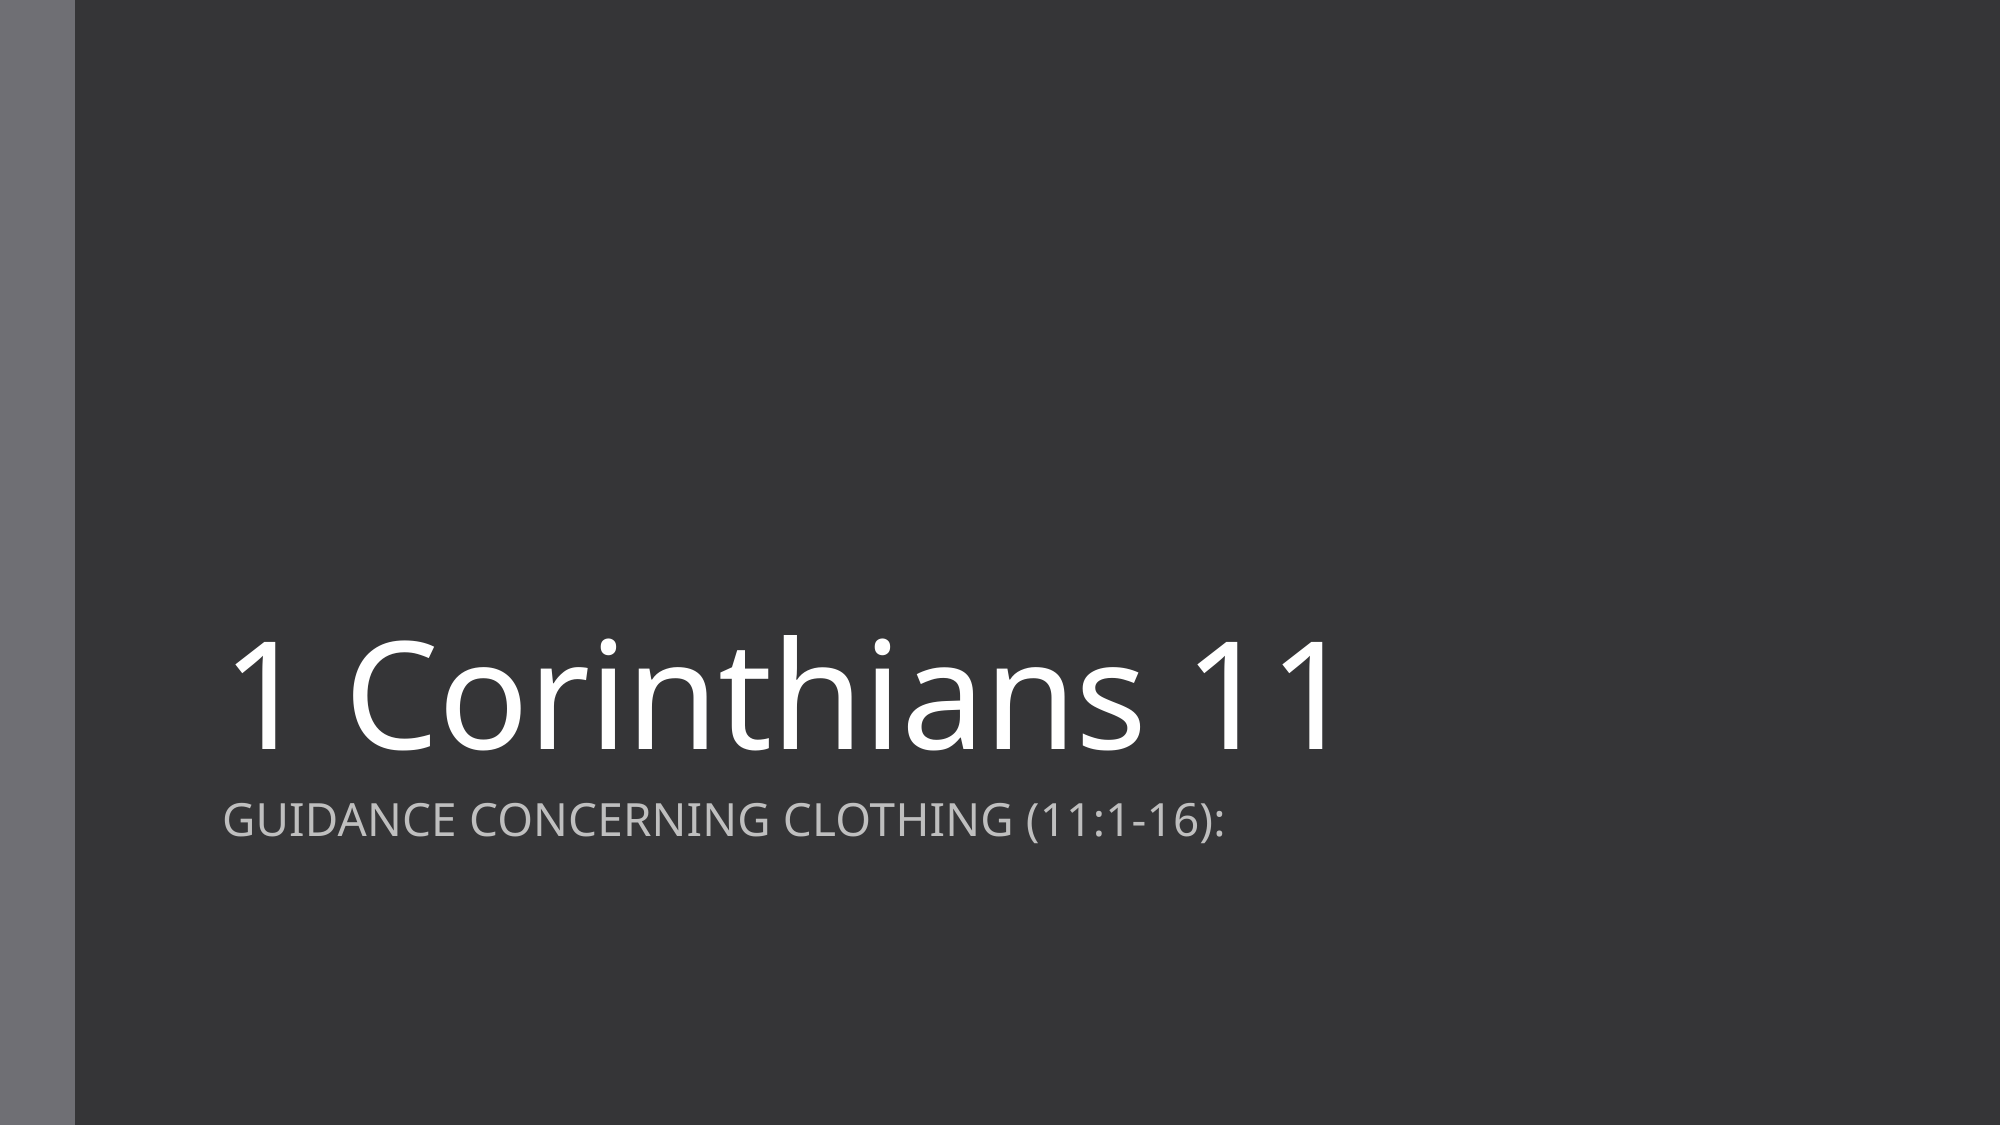

# 1 Corinthians 11
GUIDANCE CONCERNING CLOTHING (11:1-16):